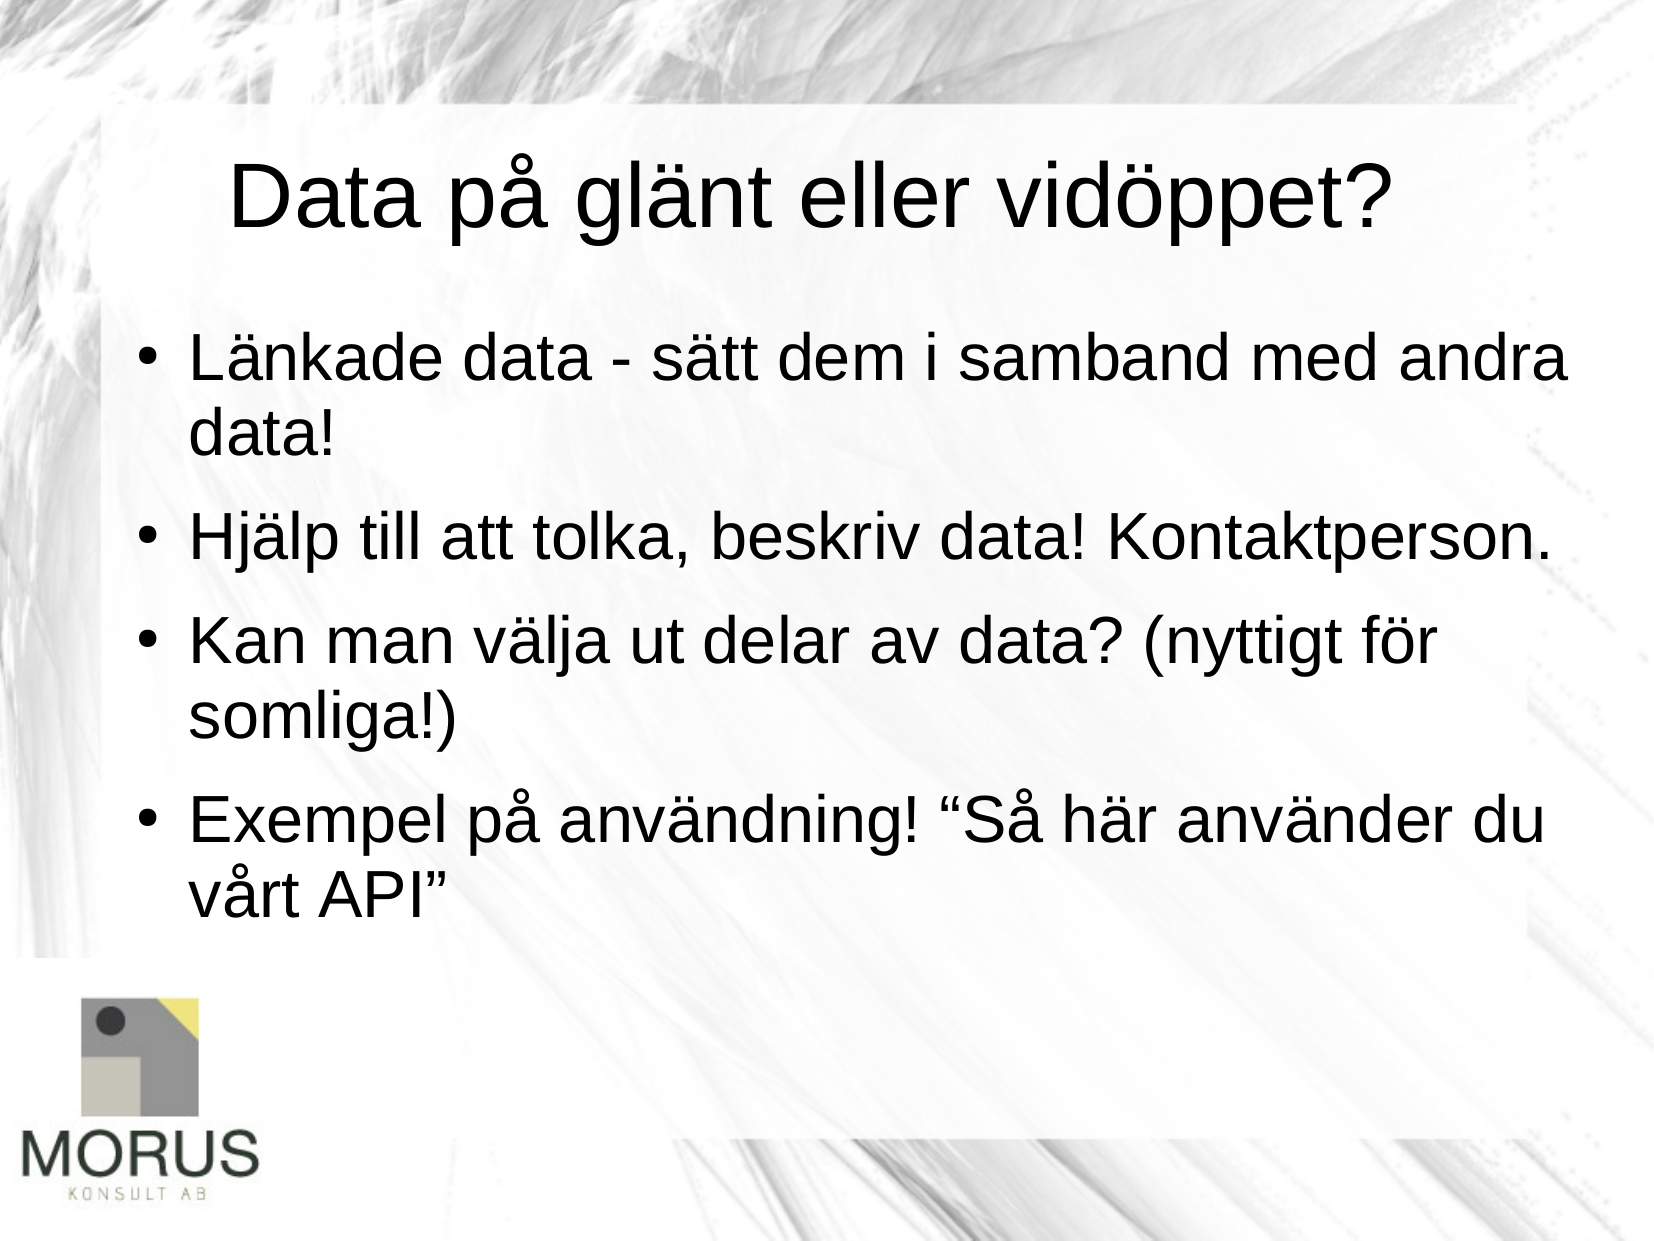

# Data på glänt eller vidöppet?
Länkade data - sätt dem i samband med andra data!
Hjälp till att tolka, beskriv data! Kontaktperson.
Kan man välja ut delar av data? (nyttigt för somliga!)
Exempel på användning! “Så här använder du vårt API”